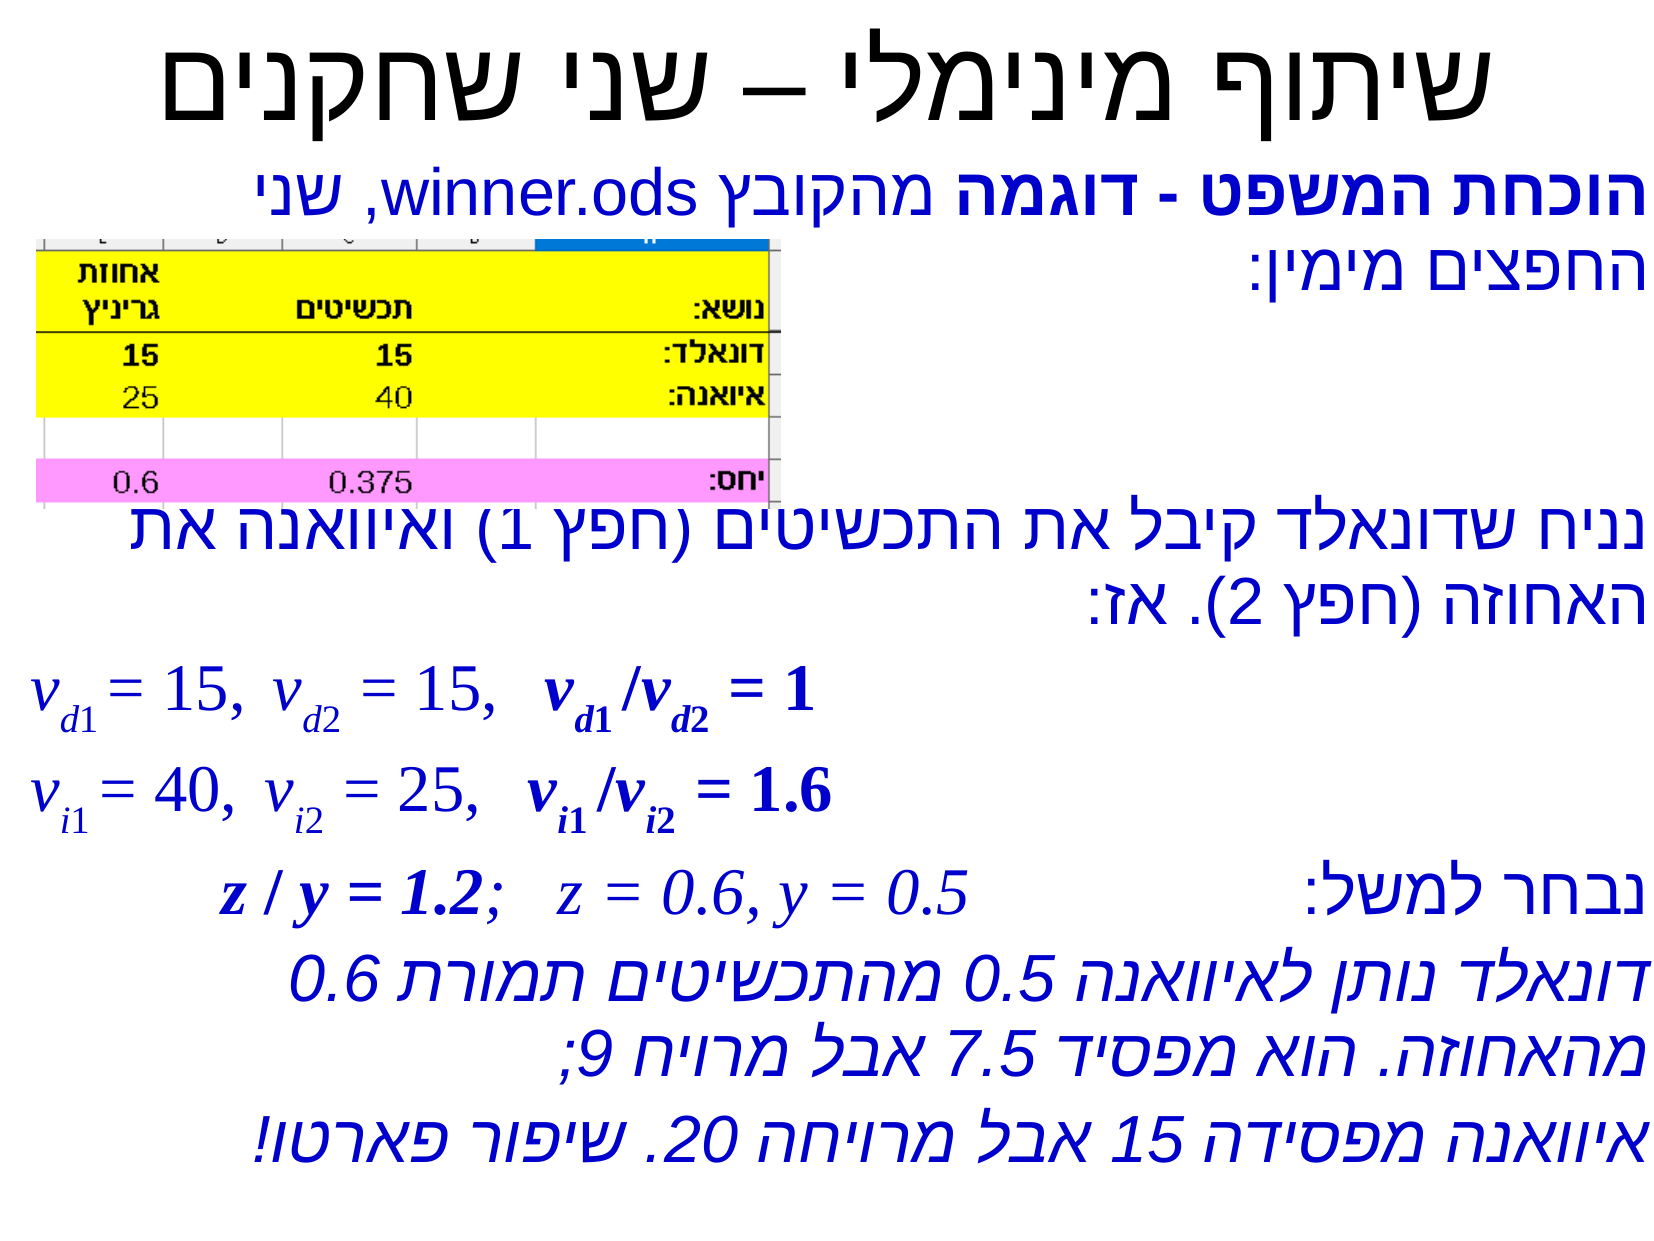

# שיתוף מינימלי – שני שחקנים
הוכחת המשפט - דוגמה מהקובץ winner.ods, שני החפצים מימין:
נניח שדונאלד קיבל את התכשיטים (חפץ 1) ואיוואנה את האחוזה (חפץ 2). אז:
vd1 = 15, vd2 = 15, vd1 /vd2 = 1
vi1 = 40, vi2 = 25, vi1 /vi2 = 1.6
נבחר למשל: z / y = 1.2; z = 0.6, y = 0.5
דונאלד נותן לאיוואנה 0.5 מהתכשיטים תמורת 0.6 מהאחוזה. הוא מפסיד 7.5 אבל מרויח 9;
איוואנה מפסידה 15 אבל מרויחה 20. שיפור פארטו!